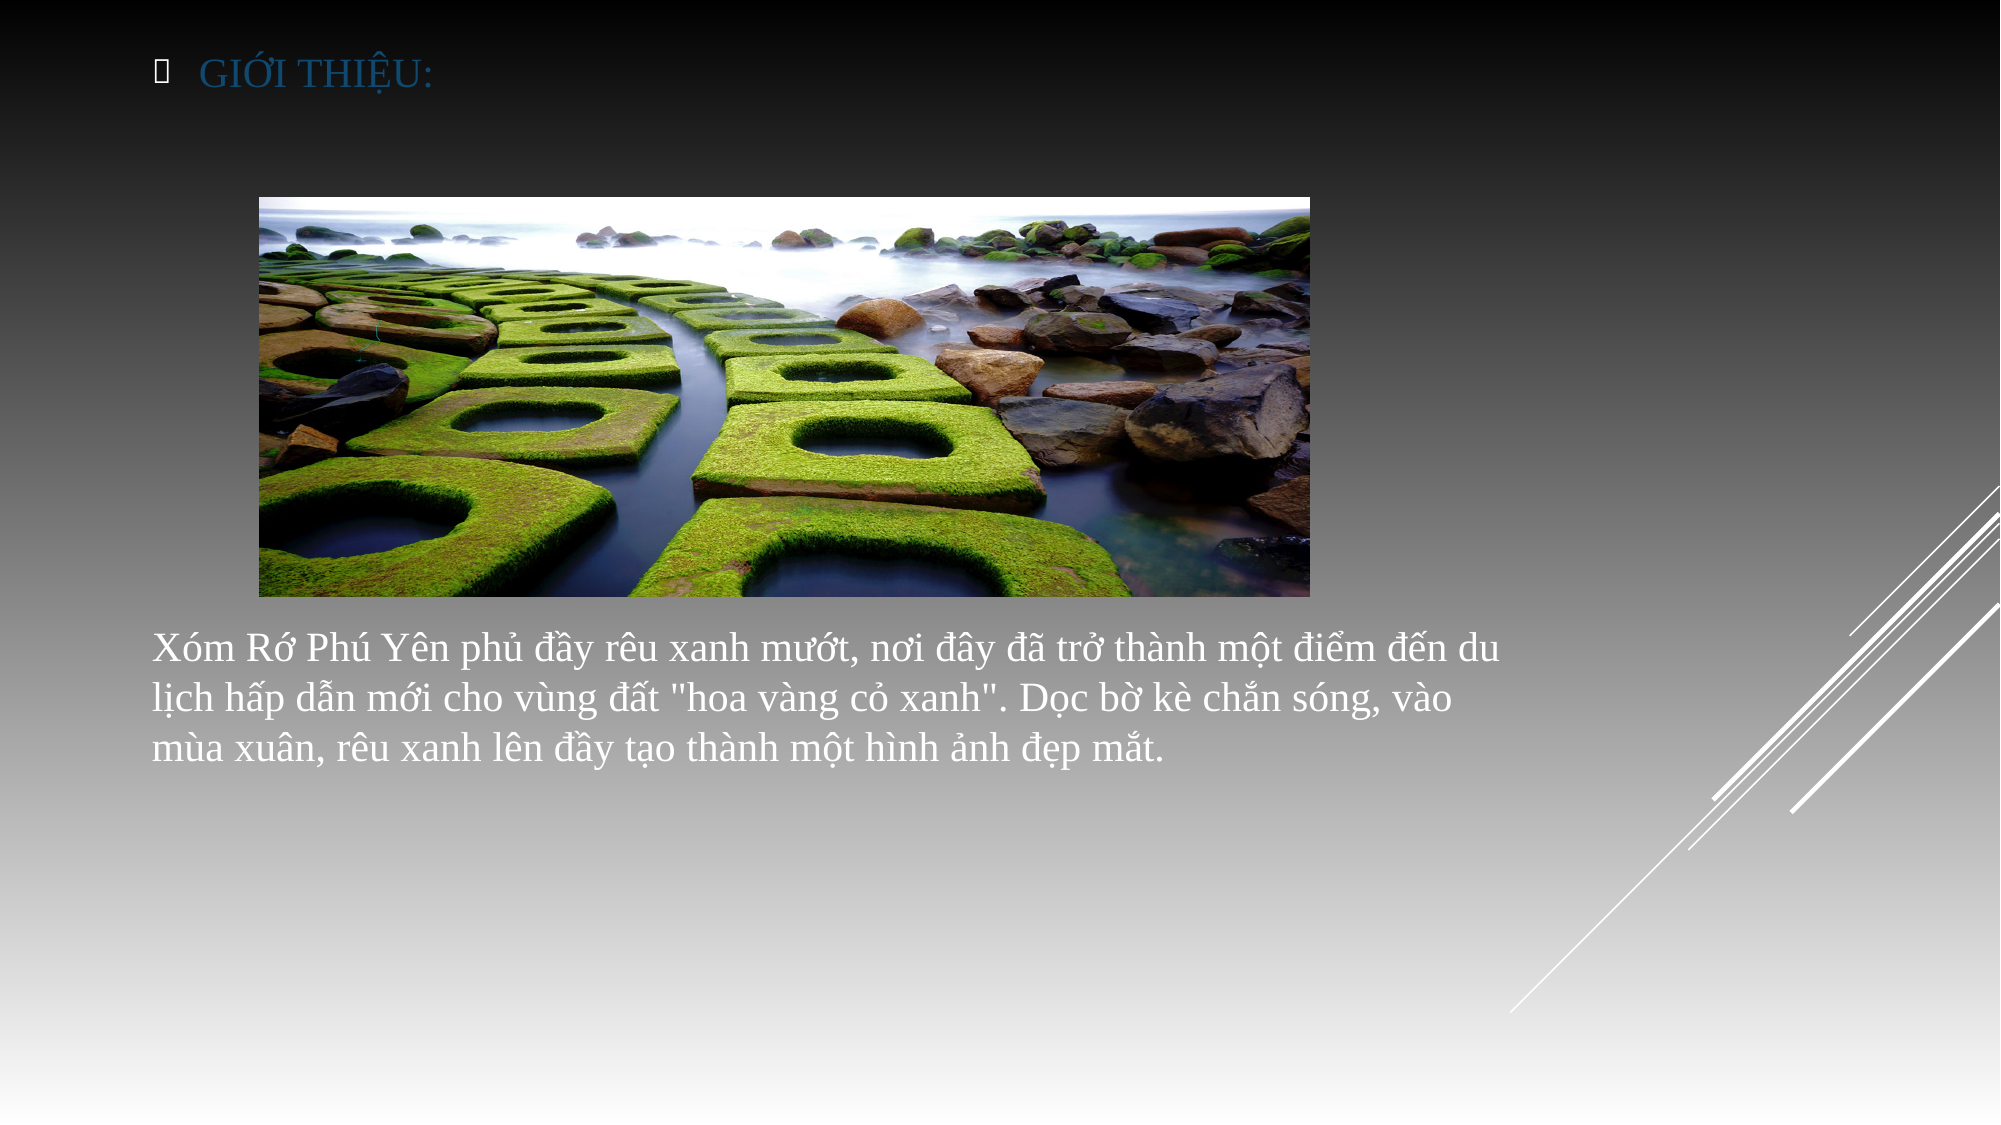

GIỚI THIỆU:
# Xóm Rớ Phú Yên phủ đầy rêu xanh mướt, nơi đây đã trở thành một điểm đến du lịch hấp dẫn mới cho vùng đất "hoa vàng cỏ xanh". Dọc bờ kè chắn sóng, vào mùa xuân, rêu xanh lên đầy tạo thành một hình ảnh đẹp mắt.